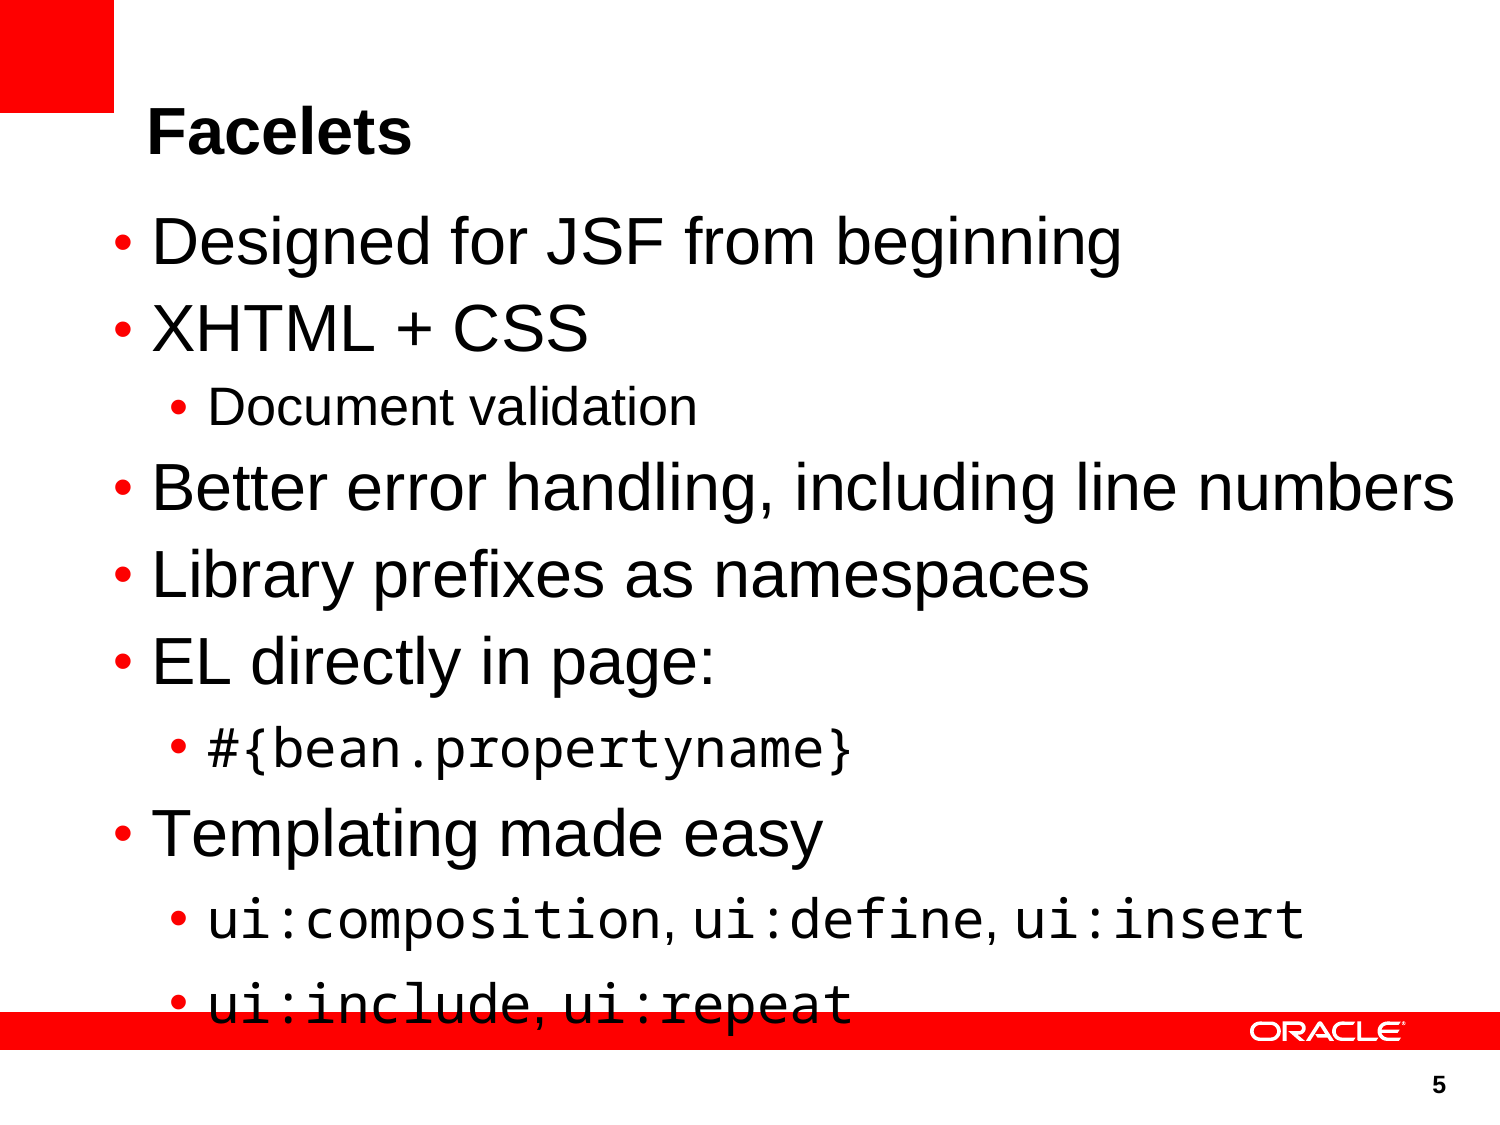

# Facelets
Designed for JSF from beginning
XHTML + CSS
Document validation
Better error handling, including line numbers
Library prefixes as namespaces
EL directly in page:
#{bean.propertyname}
Templating made easy
ui:composition, ui:define, ui:insert
ui:include, ui:repeat